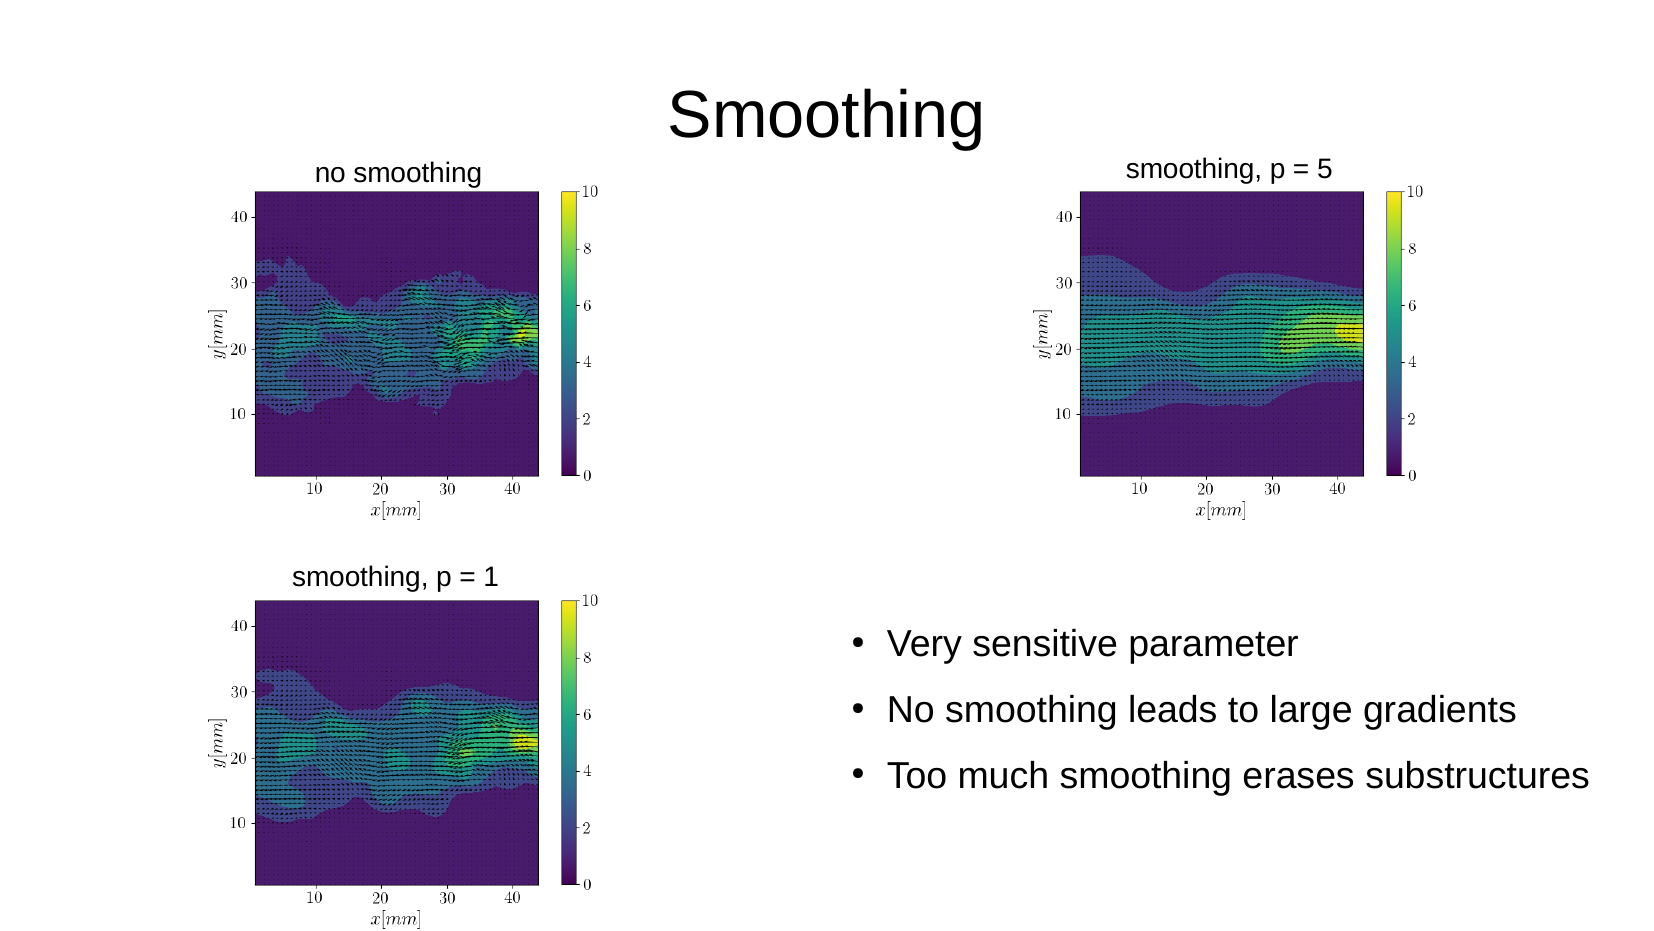

# Smoothing
smoothing, p = 5
no smoothing
smoothing, p = 1
Very sensitive parameter
No smoothing leads to large gradients
Too much smoothing erases substructures